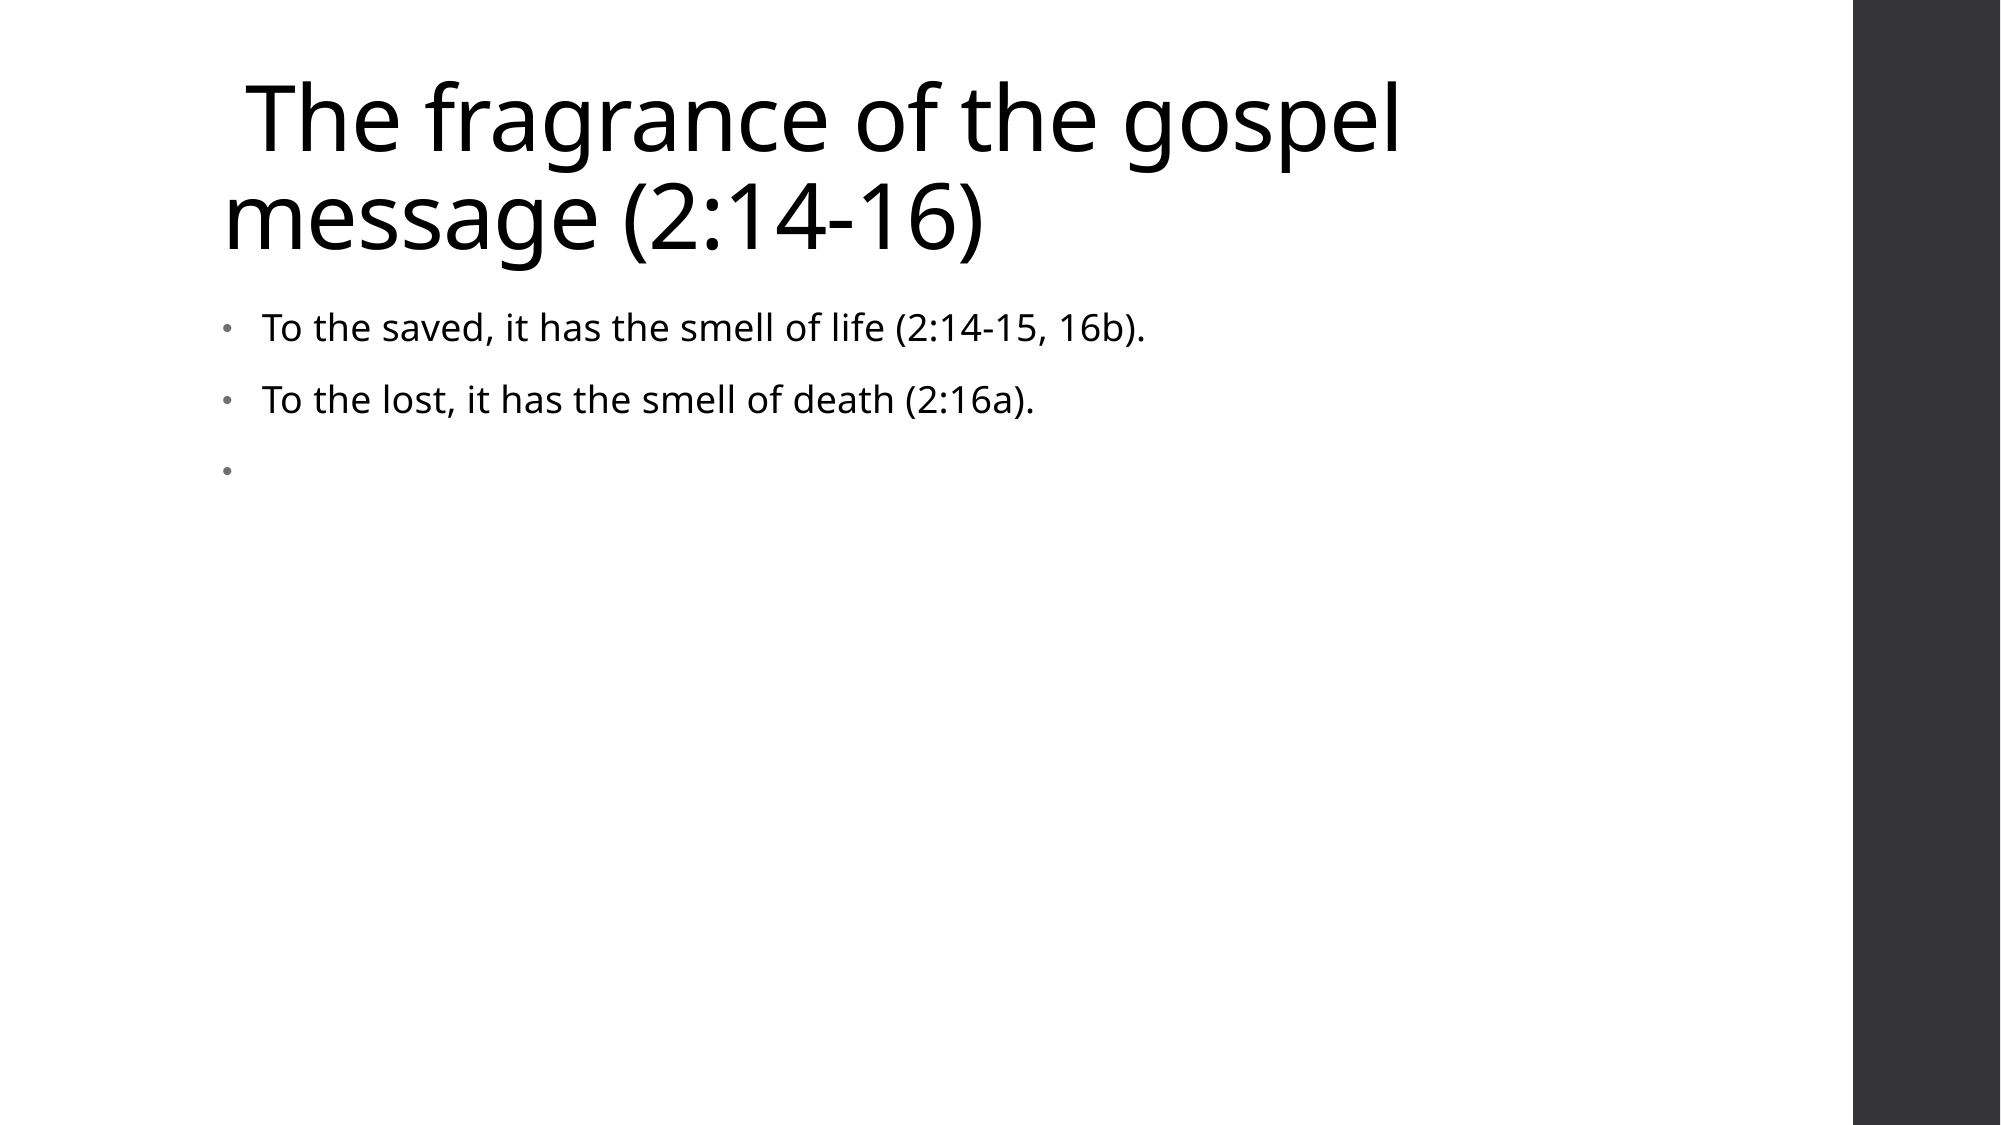

# The fragrance of the gospel message (2:14-16)
 To the saved, it has the smell of life (2:14-15, 16b).
 To the lost, it has the smell of death (2:16a).